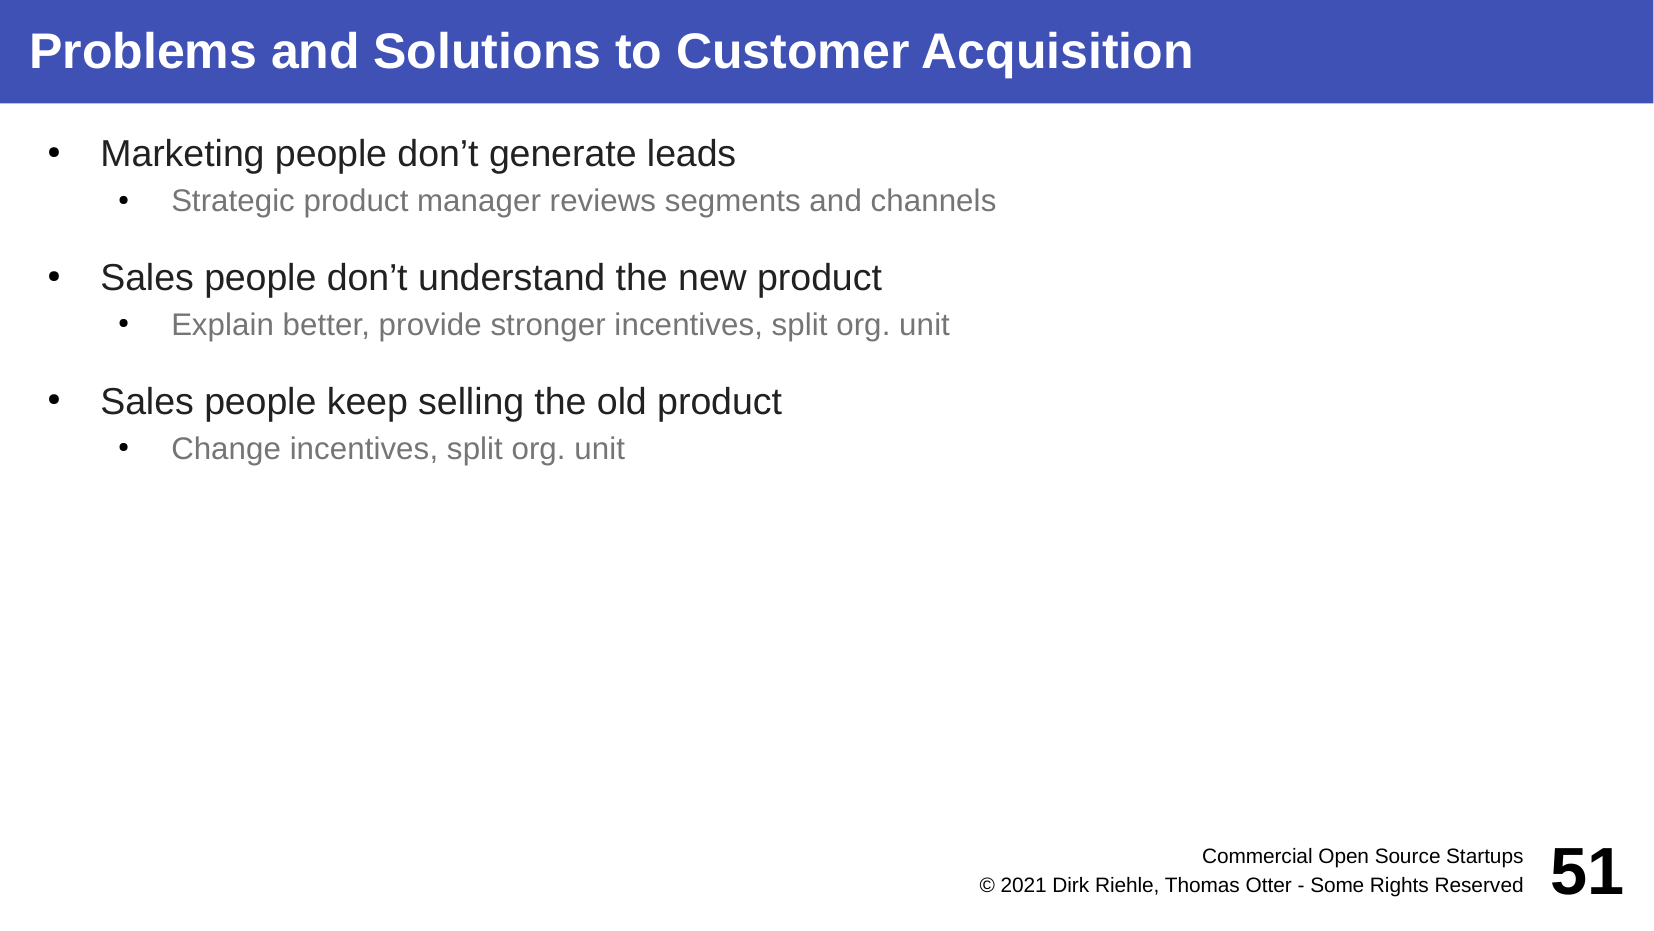

# Problems and Solutions to Customer Acquisition
Marketing people don’t generate leads
Strategic product manager reviews segments and channels
Sales people don’t understand the new product
Explain better, provide stronger incentives, split org. unit
Sales people keep selling the old product
Change incentives, split org. unit
Commercial Open Source Startups
51
© 2021 Dirk Riehle, Thomas Otter - Some Rights Reserved